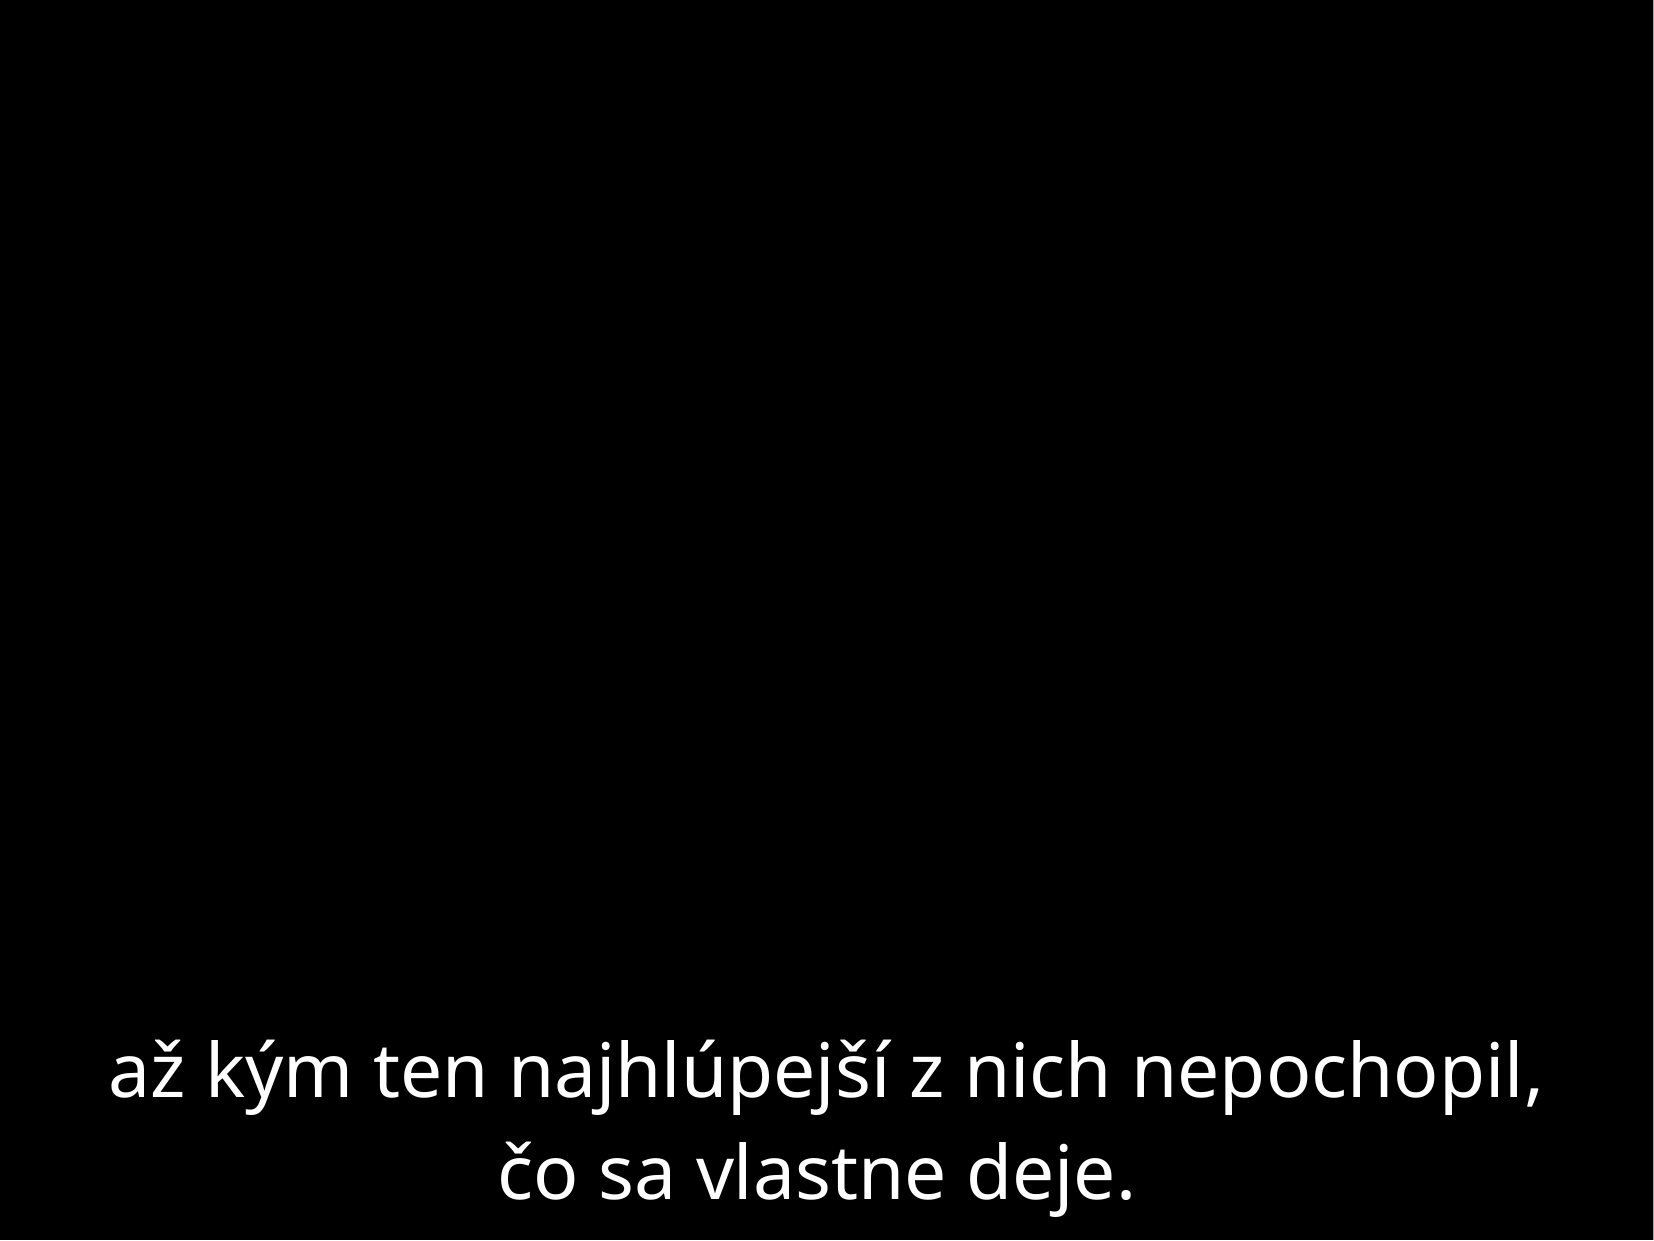

# až kým ten najhlúpejší z nich nepochopil, čo sa vlastne deje.